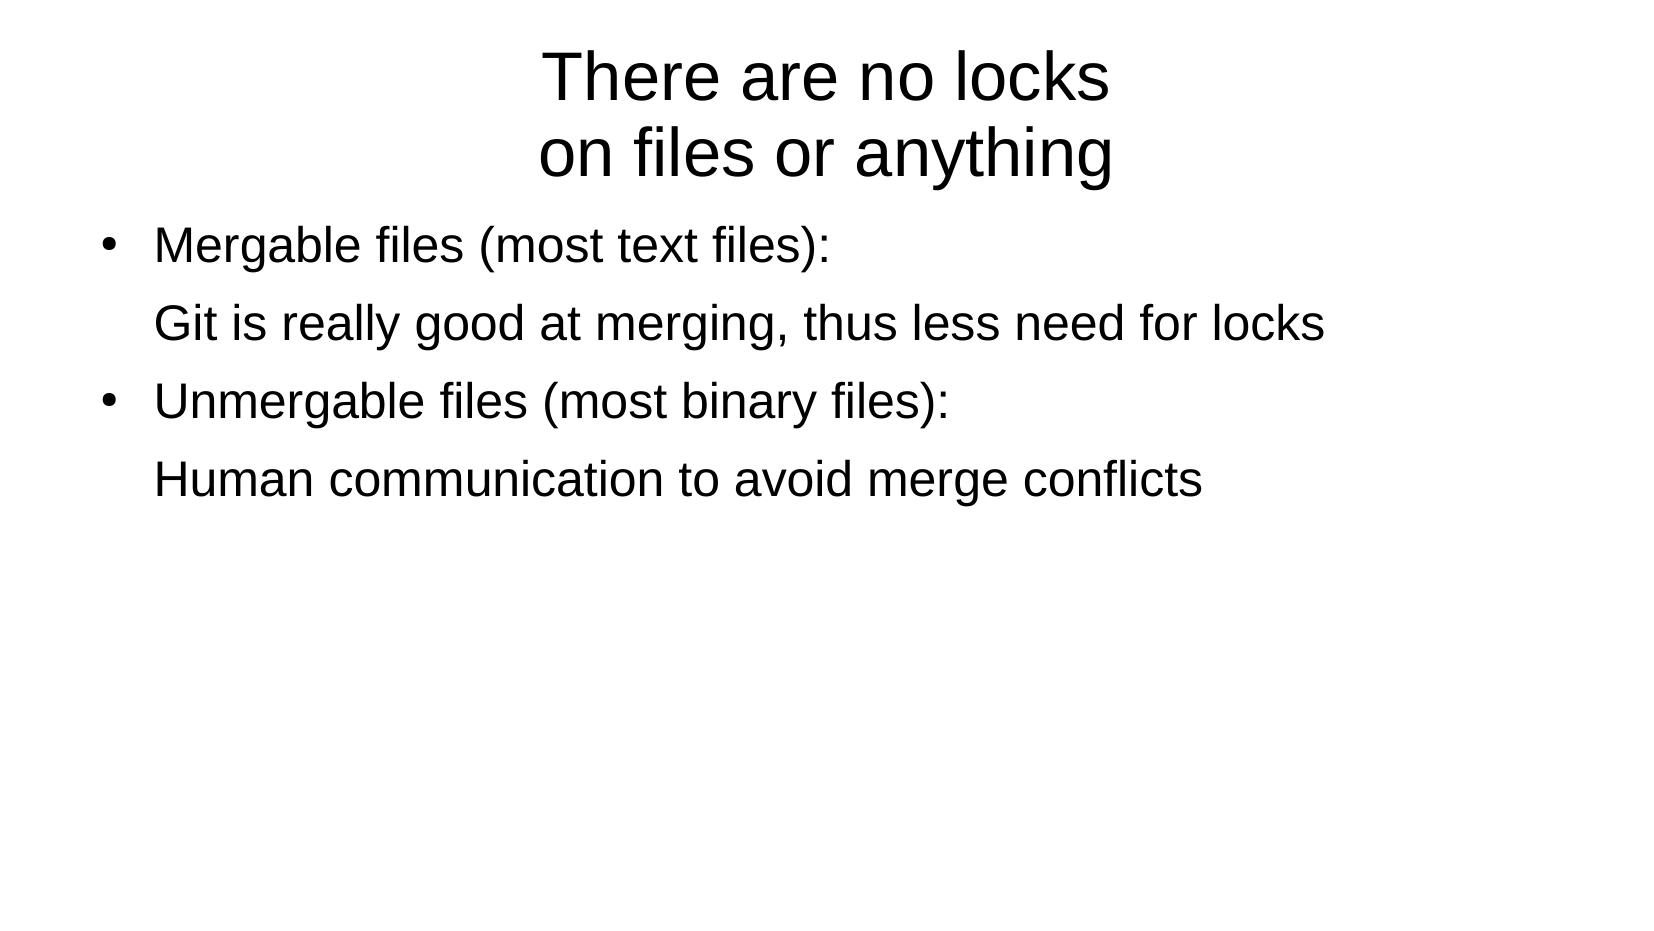

# There are no locks on files or anything
Mergable files (most text files):
Git is really good at merging, thus less need for locks
Unmergable files (most binary files):
Human communication to avoid merge conflicts